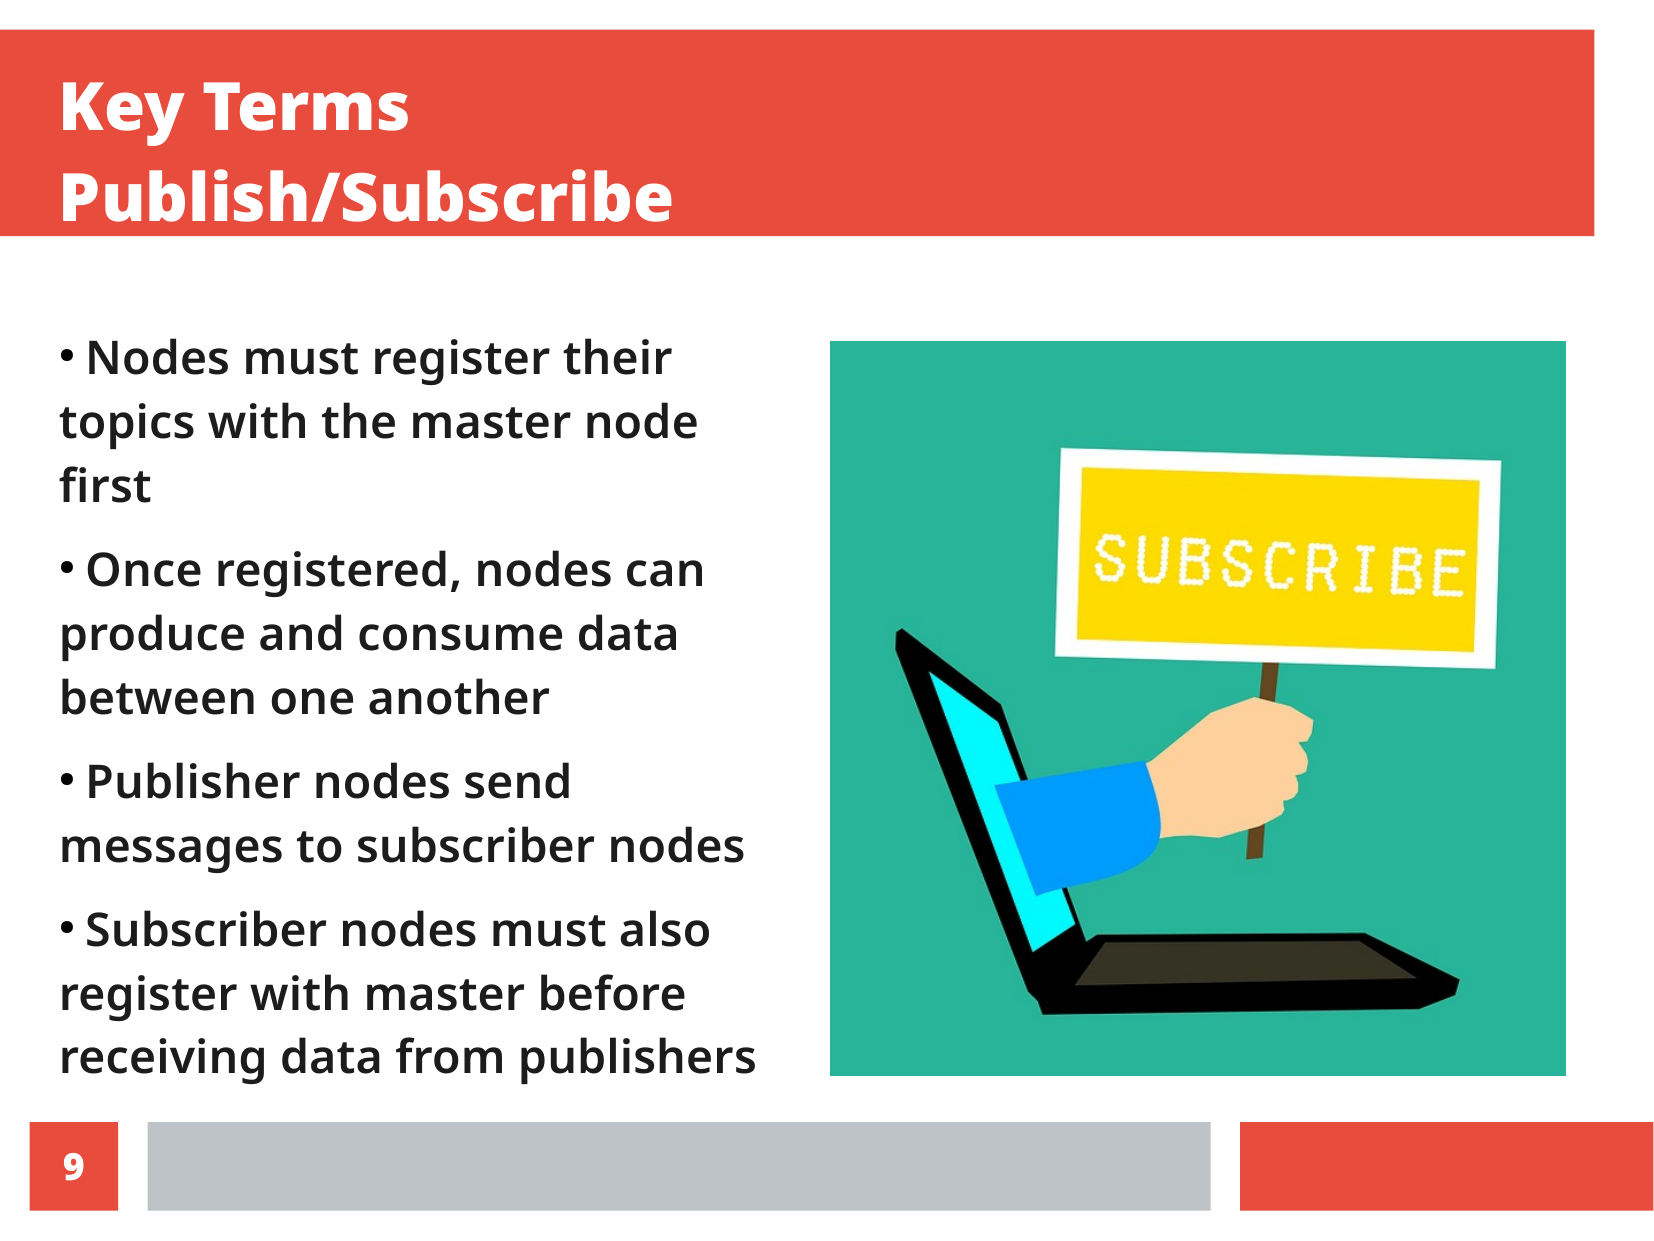

# Key Terms Publish/Subscribe
 Nodes must register their topics with the master node first
 Once registered, nodes can produce and consume data between one another
 Publisher nodes send messages to subscriber nodes
 Subscriber nodes must also register with master before receiving data from publishers
9